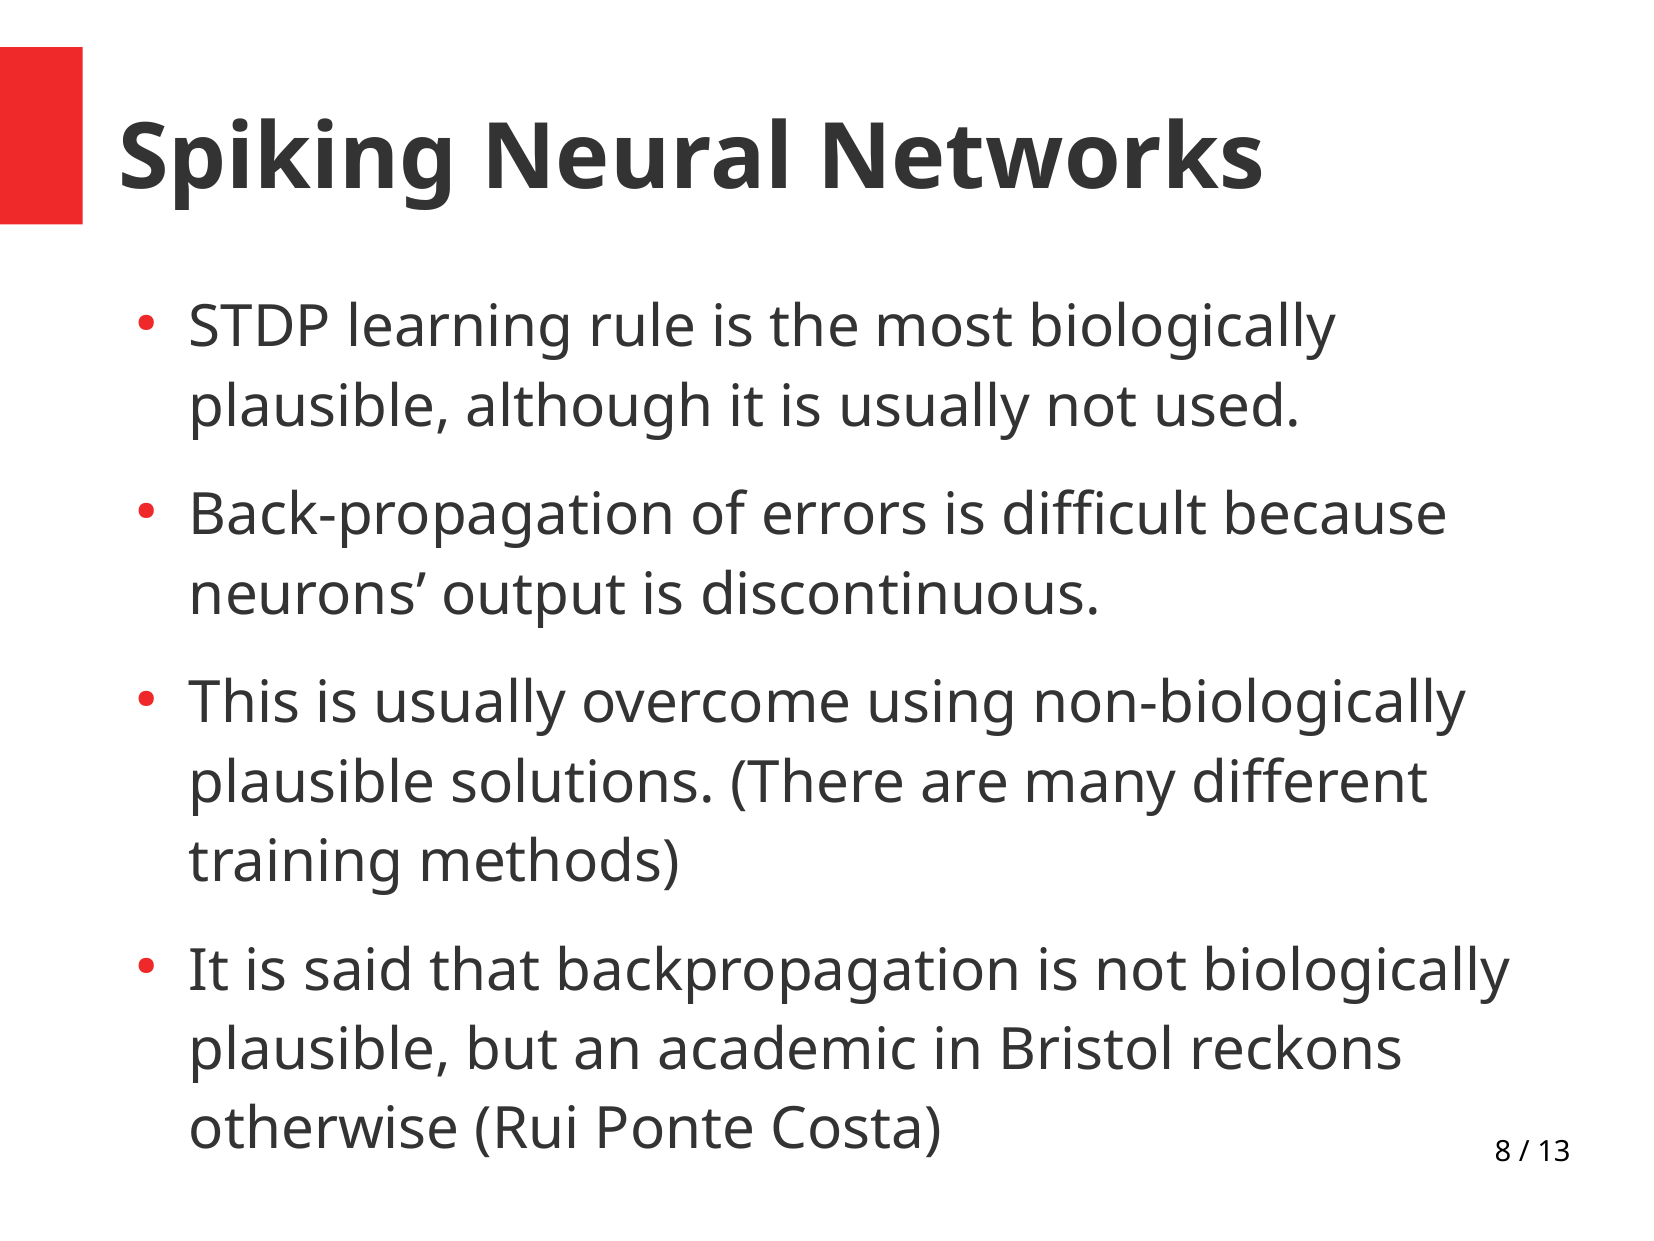

# Spiking Neural Networks
STDP learning rule is the most biologically plausible, although it is usually not used.
Back-propagation of errors is difficult because neurons’ output is discontinuous.
This is usually overcome using non-biologically plausible solutions. (There are many different training methods)
It is said that backpropagation is not biologically plausible, but an academic in Bristol reckons otherwise (Rui Ponte Costa)
8